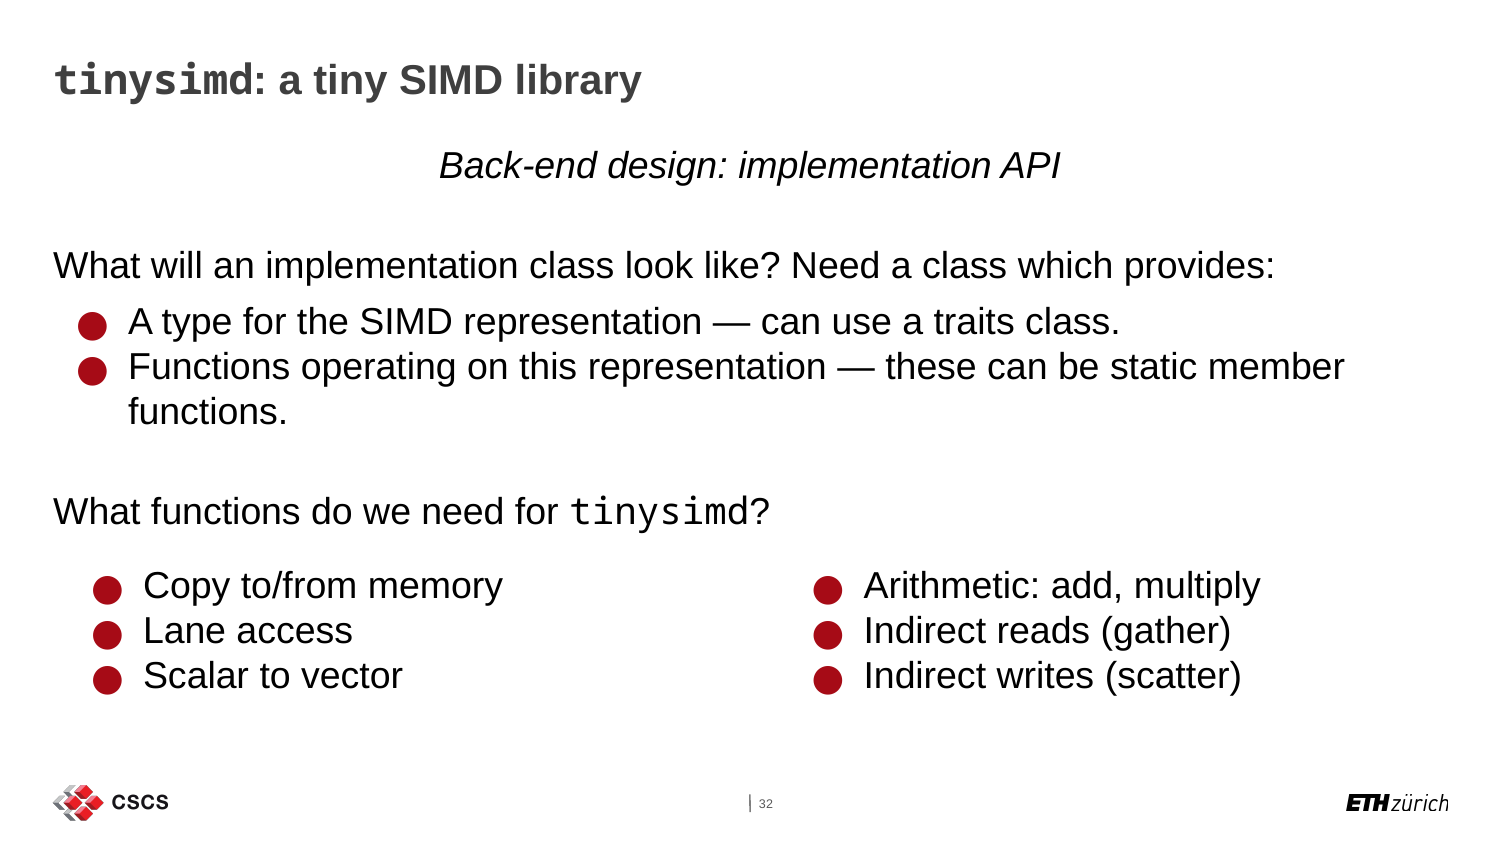

tinysimd: a tiny SIMD library
# Back-end design: implementation API
What will an implementation class look like? Need a class which provides:
A type for the SIMD representation — can use a traits class.
Functions operating on this representation ­— these can be static member functions.
What functions do we need for tinysimd?
Copy to/from memory
Lane access
Scalar to vector
Arithmetic: add, multiply
Indirect reads (gather)
Indirect writes (scatter)